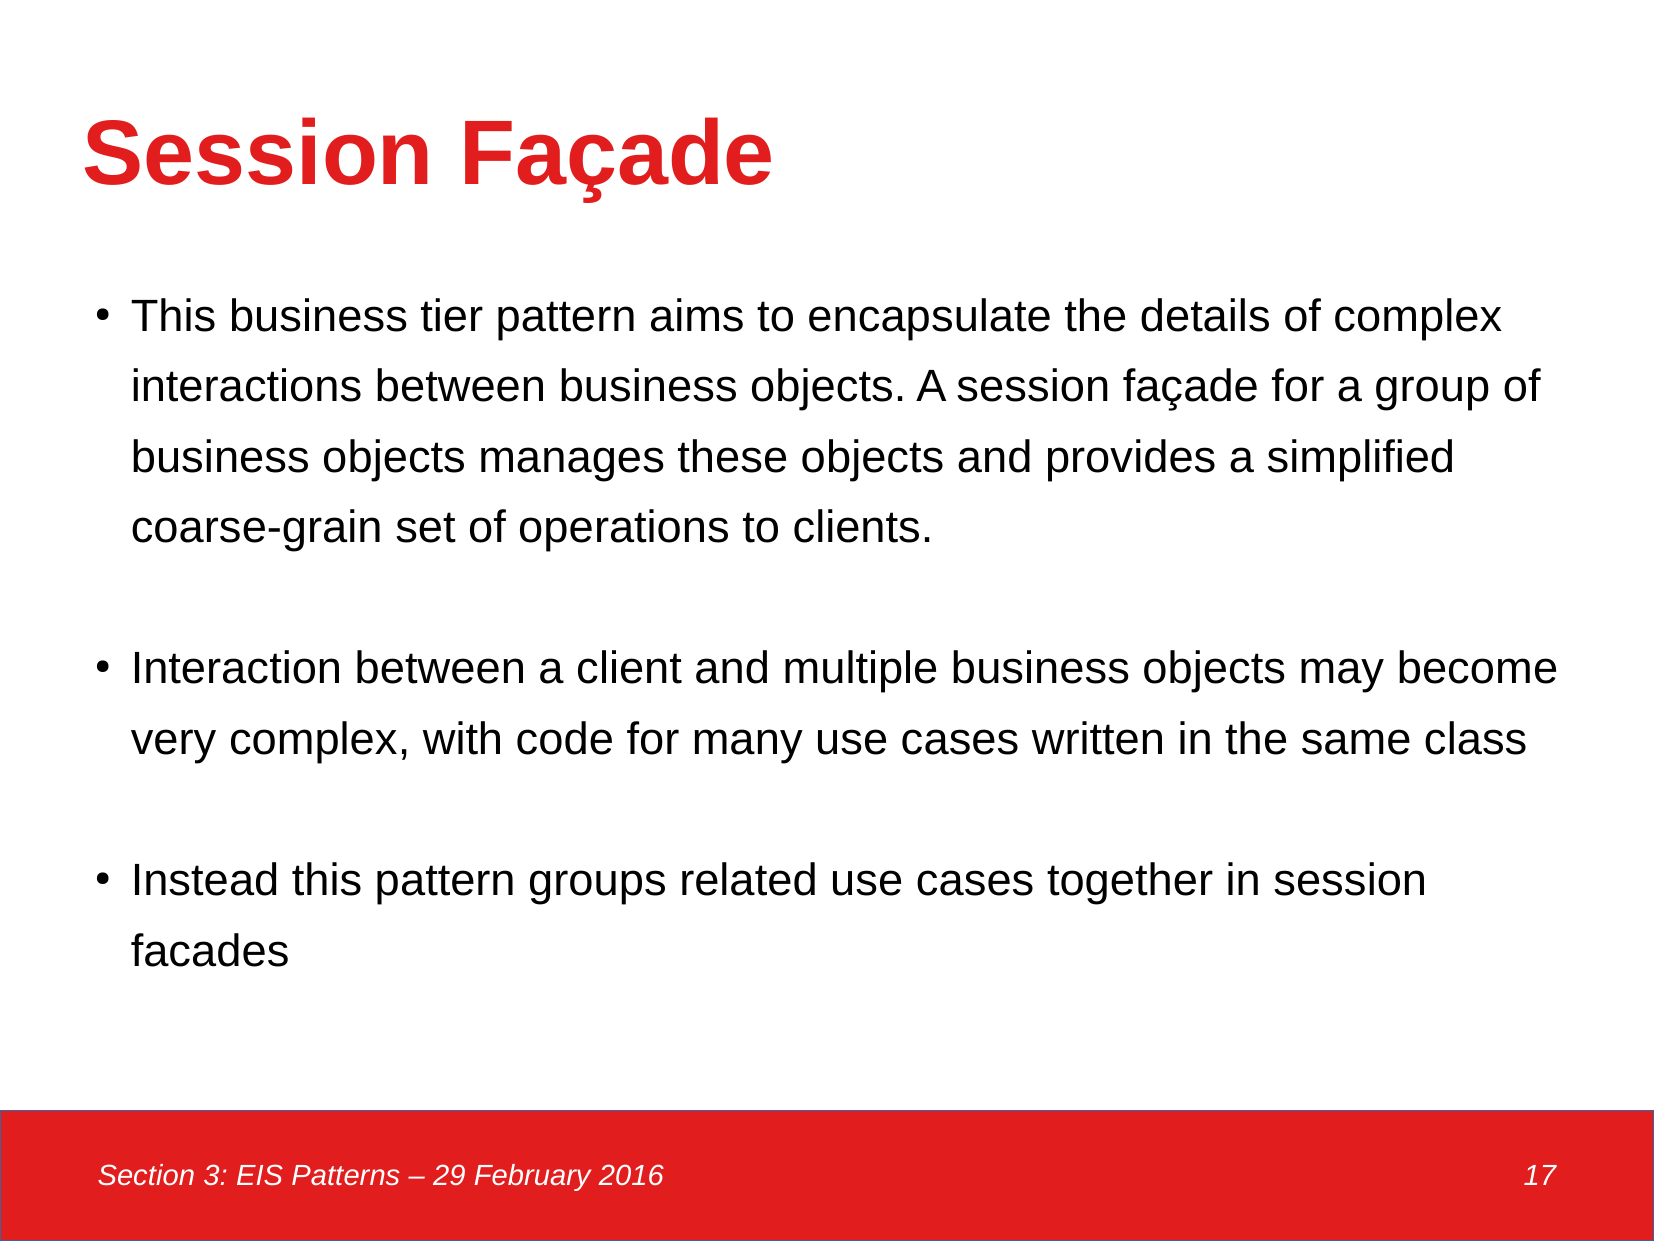

# Session Façade
This business tier pattern aims to encapsulate the details of complex interactions between business objects. A session façade for a group of business objects manages these objects and provides a simplified coarse-grain set of operations to clients.
Interaction between a client and multiple business objects may become very complex, with code for many use cases written in the same class
Instead this pattern groups related use cases together in session facades